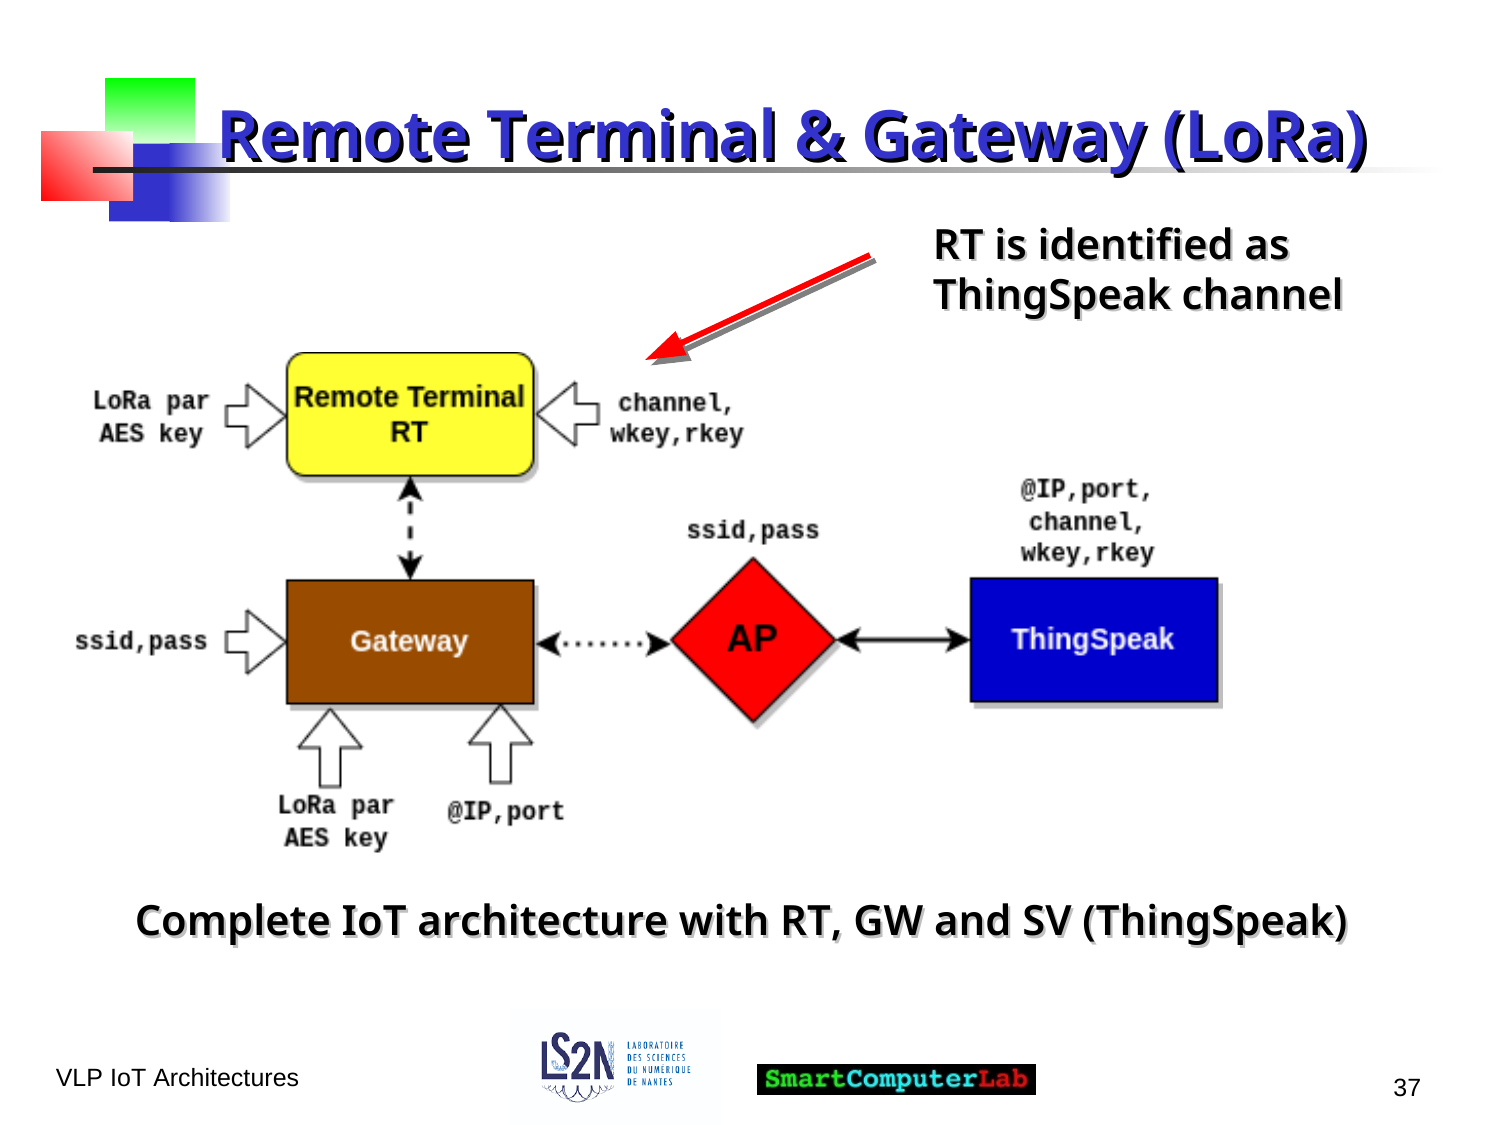

# Remote Terminal & Gateway (LoRa)
RT is identified as ThingSpeak channel
Complete IoT architecture with RT, GW and SV (ThingSpeak)
37